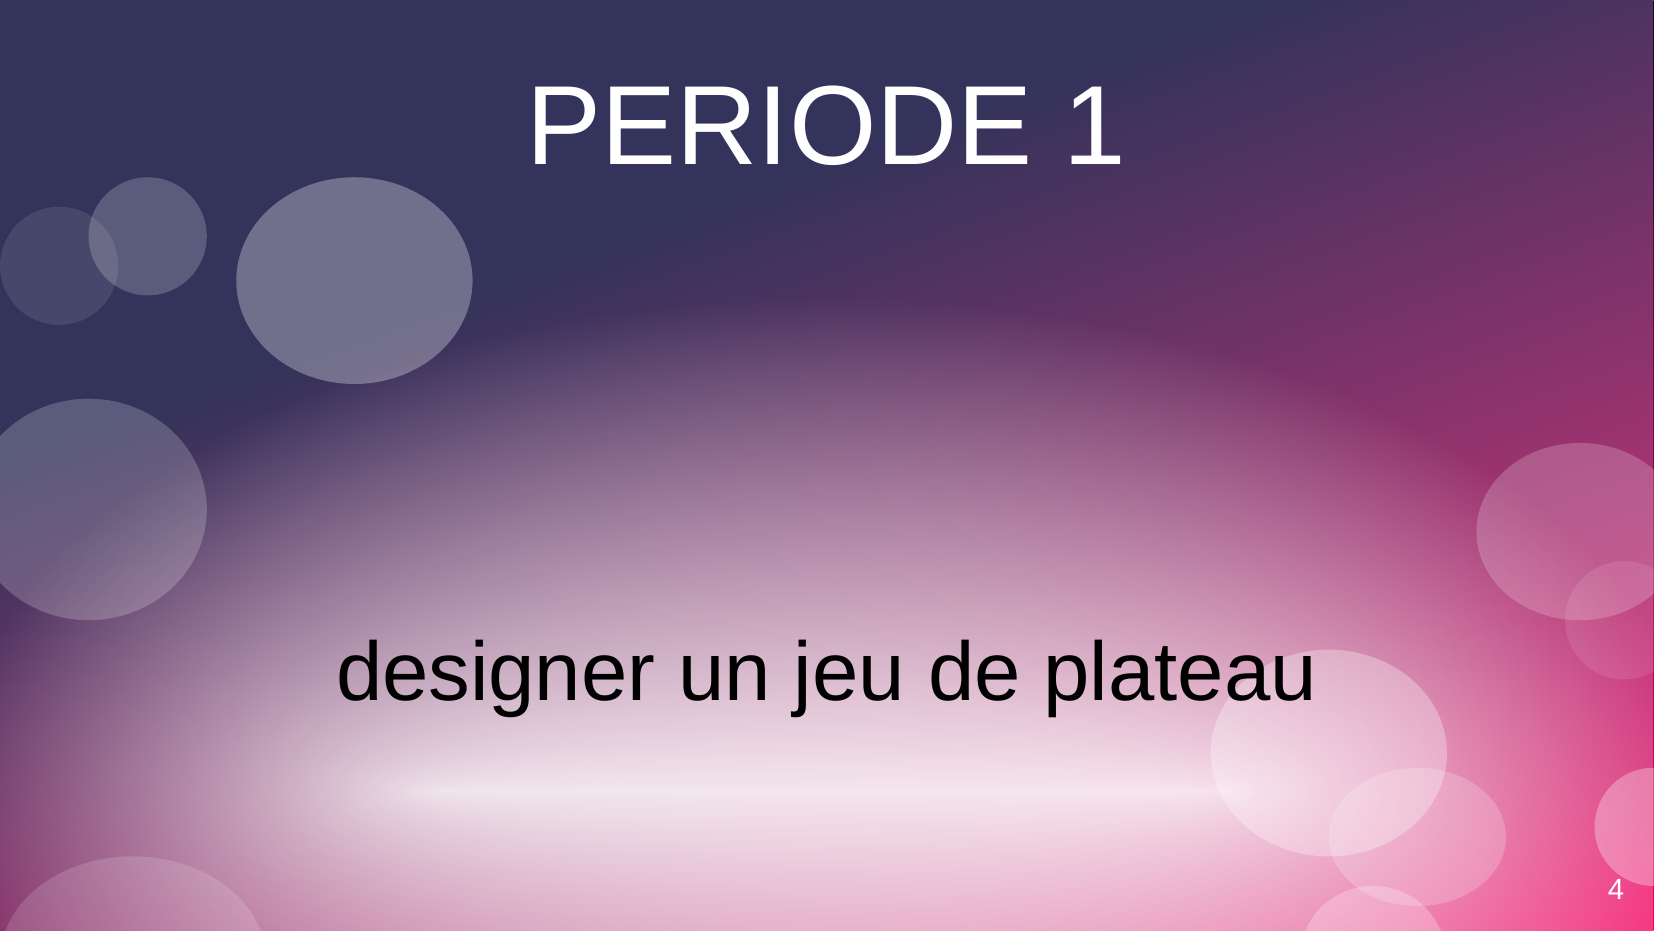

# PERIODE 1
designer un jeu de plateau